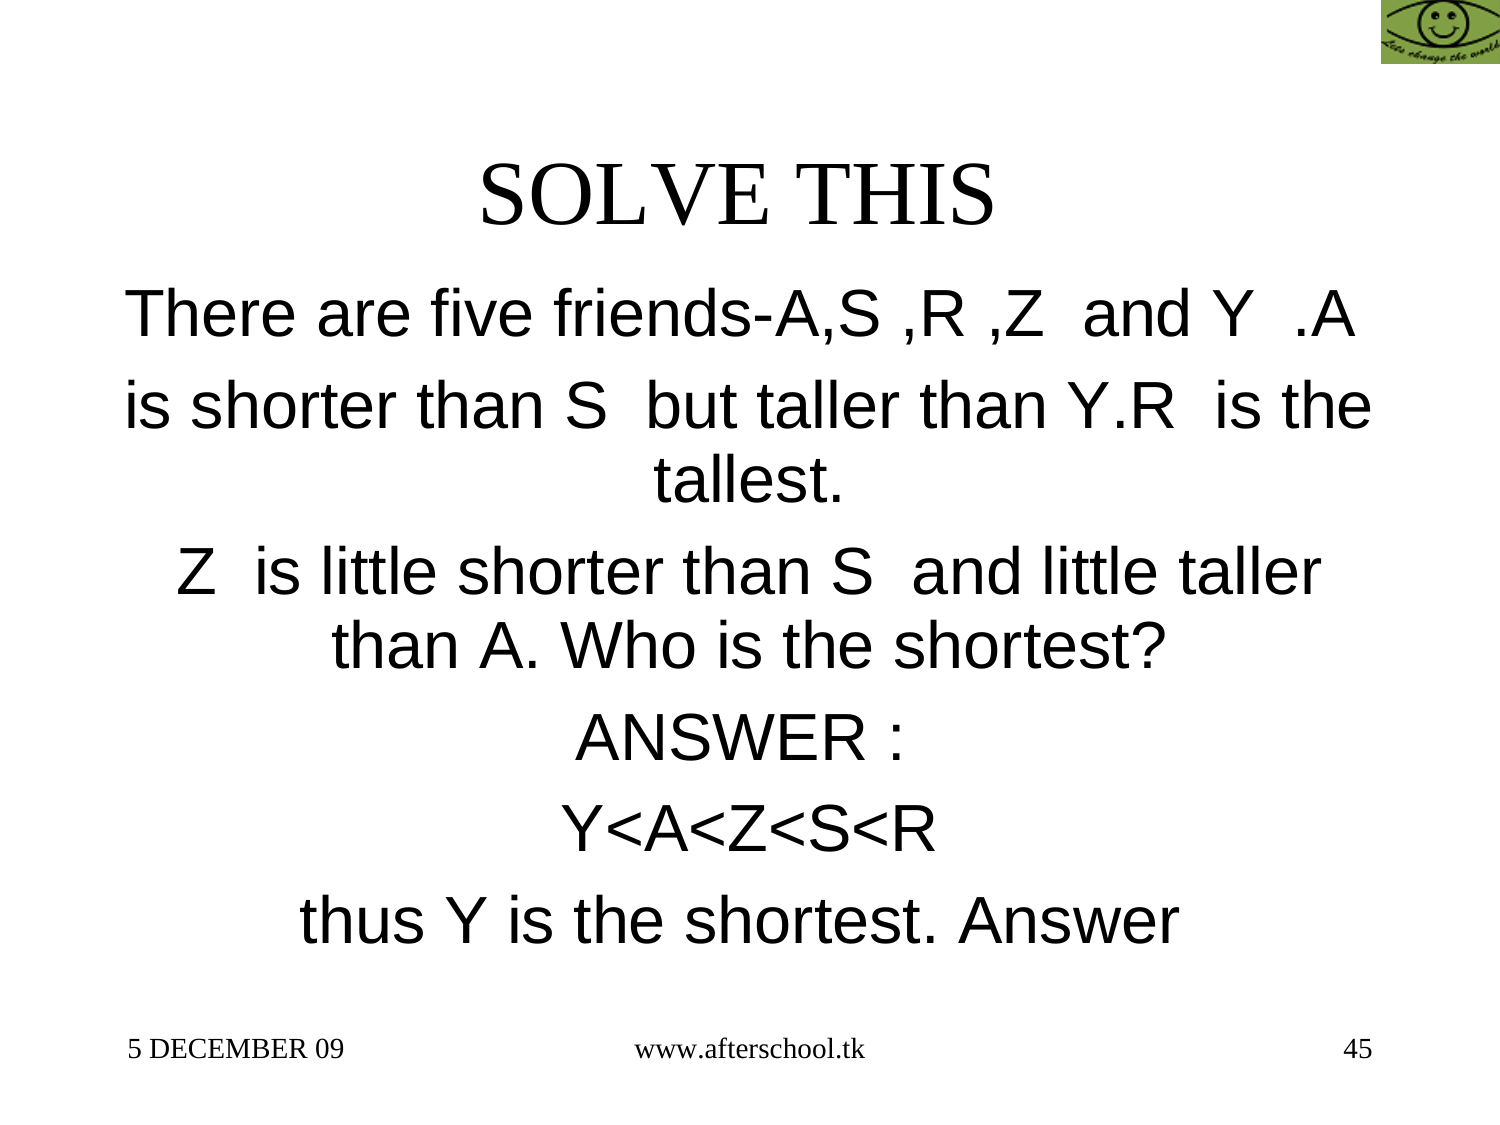

# SOLVE THIS
There are five friends-A,S ,R ,Z and Y .A
is shorter than S but taller than Y.R is the tallest.
Z is little shorter than S and little taller than A. Who is the shortest?
ANSWER :
Y<A<Z<S<R
thus Y is the shortest. Answer
MFI Seminar Jain PG College
AFTERSCHOOOL centre for social entrepreneurship
45